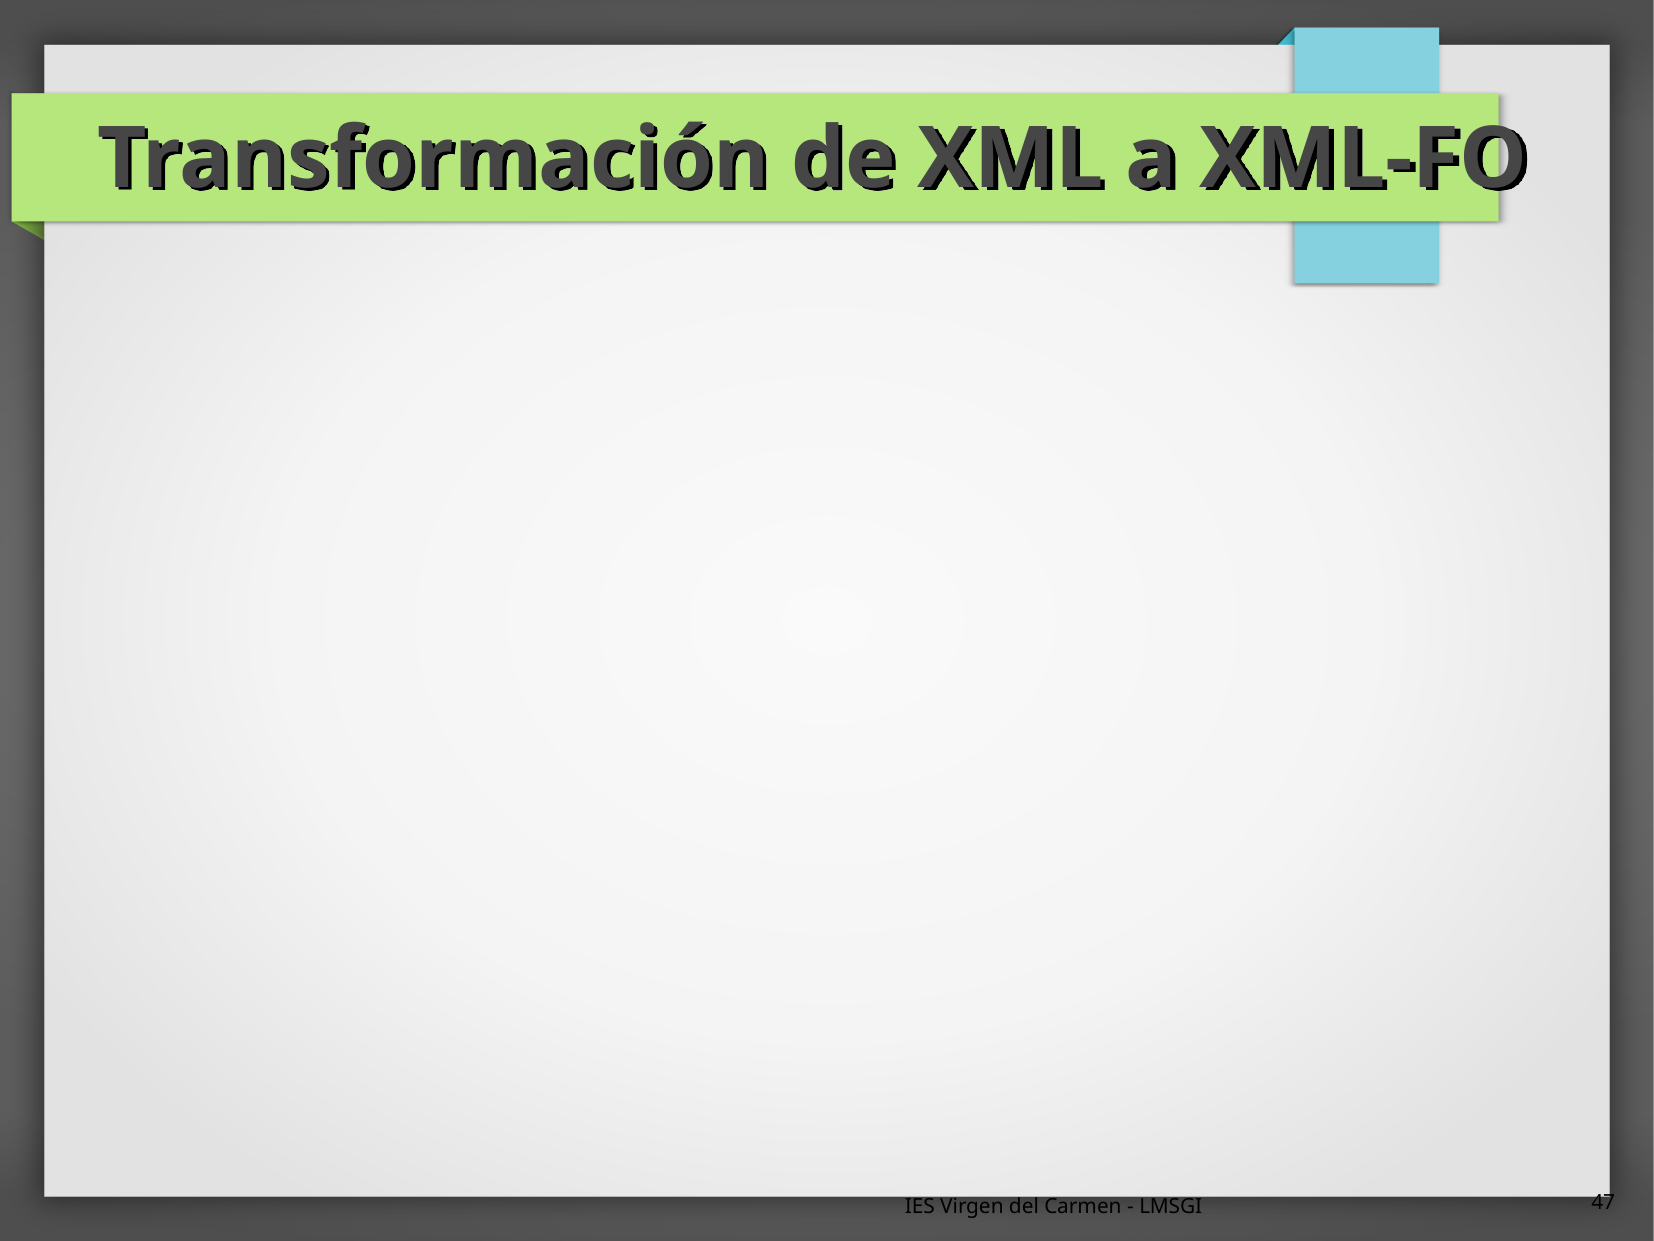

Transformación de XML a XML-FO
#
IES Virgen del Carmen - LMSGI